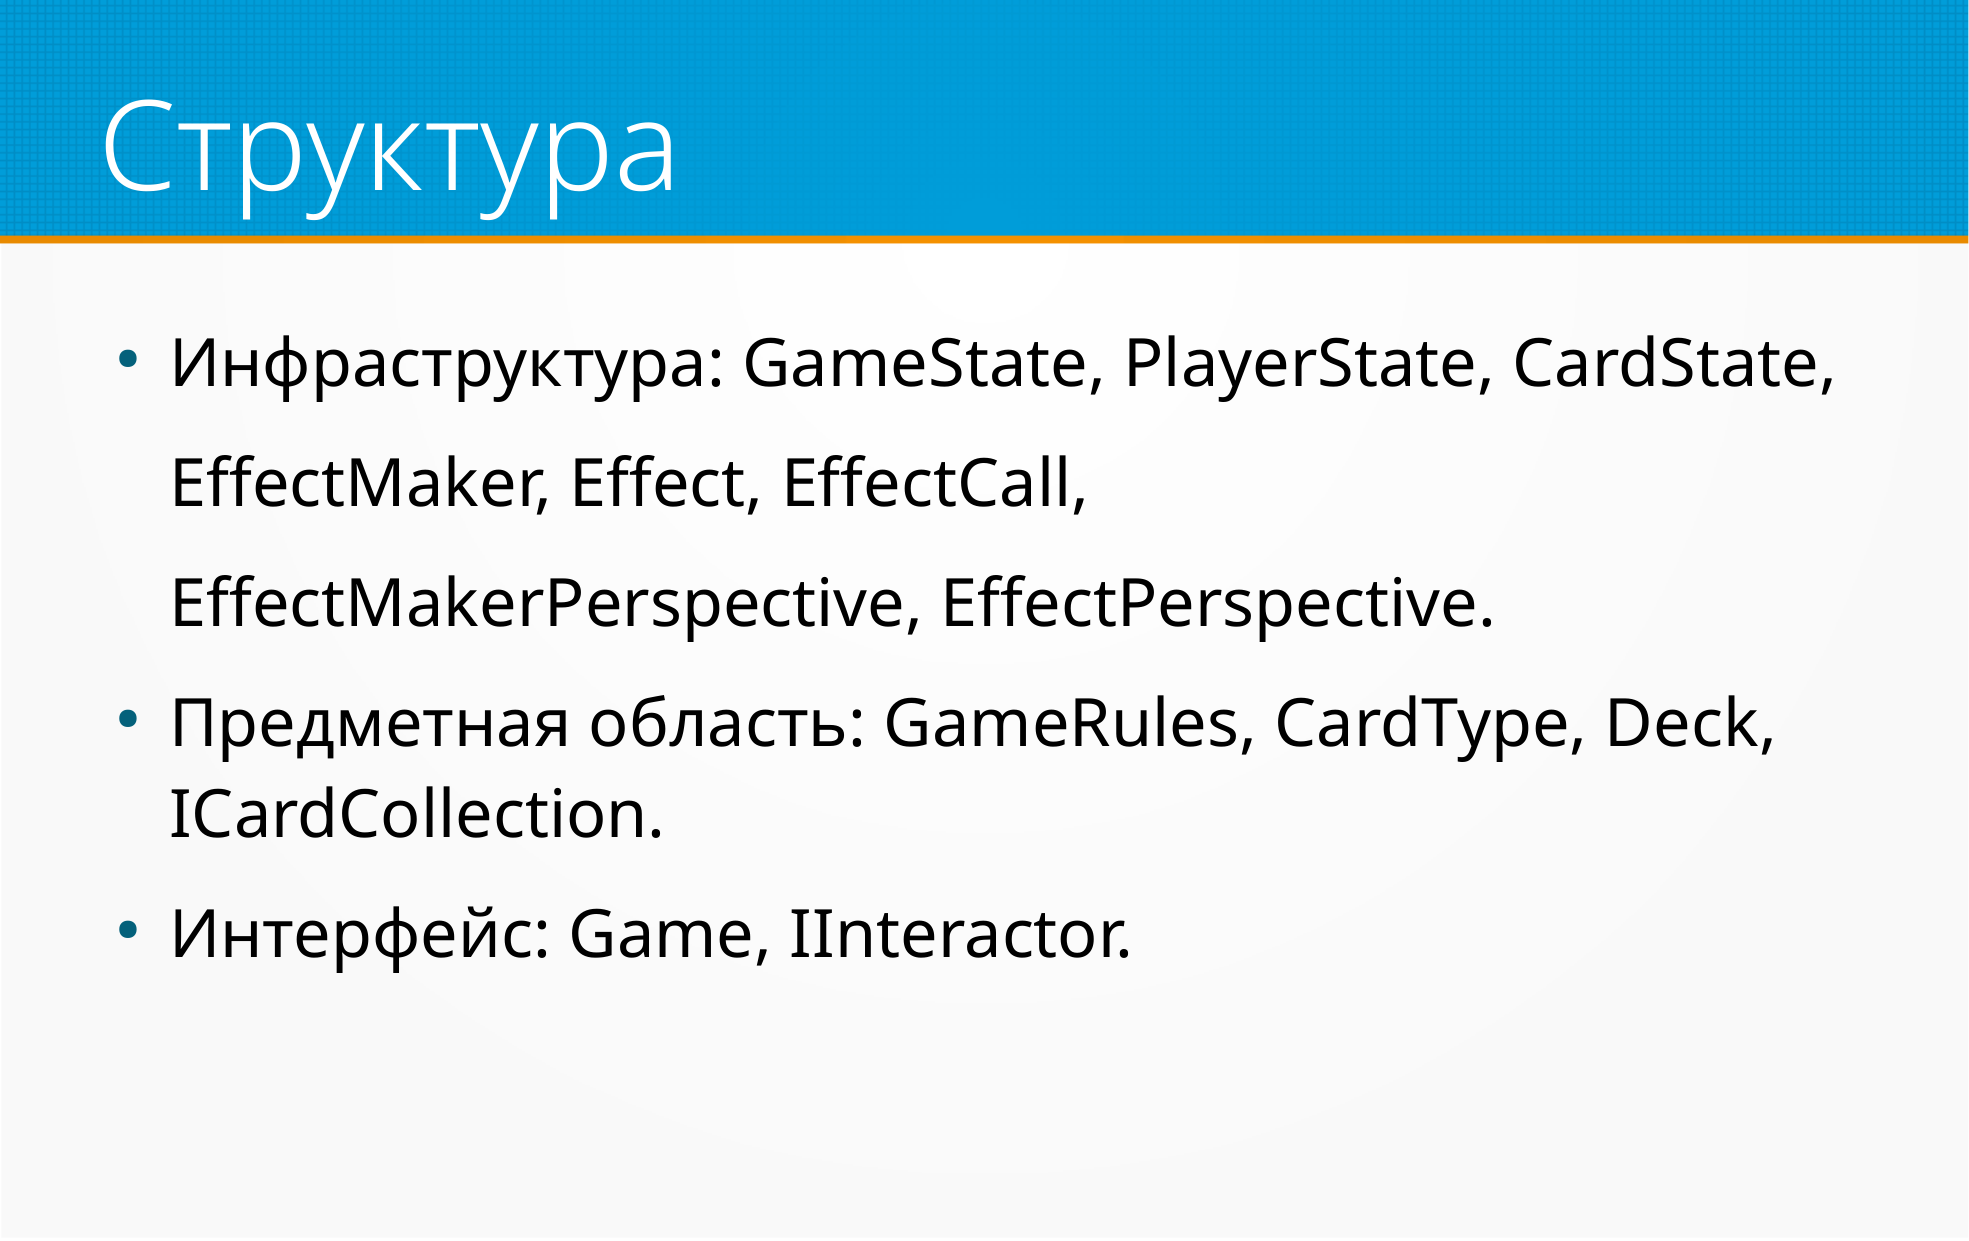

# Структура
Инфраструктура: GameState, PlayerState, CardState,
EffectMaker, Effect, EffectCall,
EffectMakerPerspective, EffectPerspective.
Предметная область: GameRules, CardType, Deck, ICardCollection.
Интерфейс: Game, IInteractor.